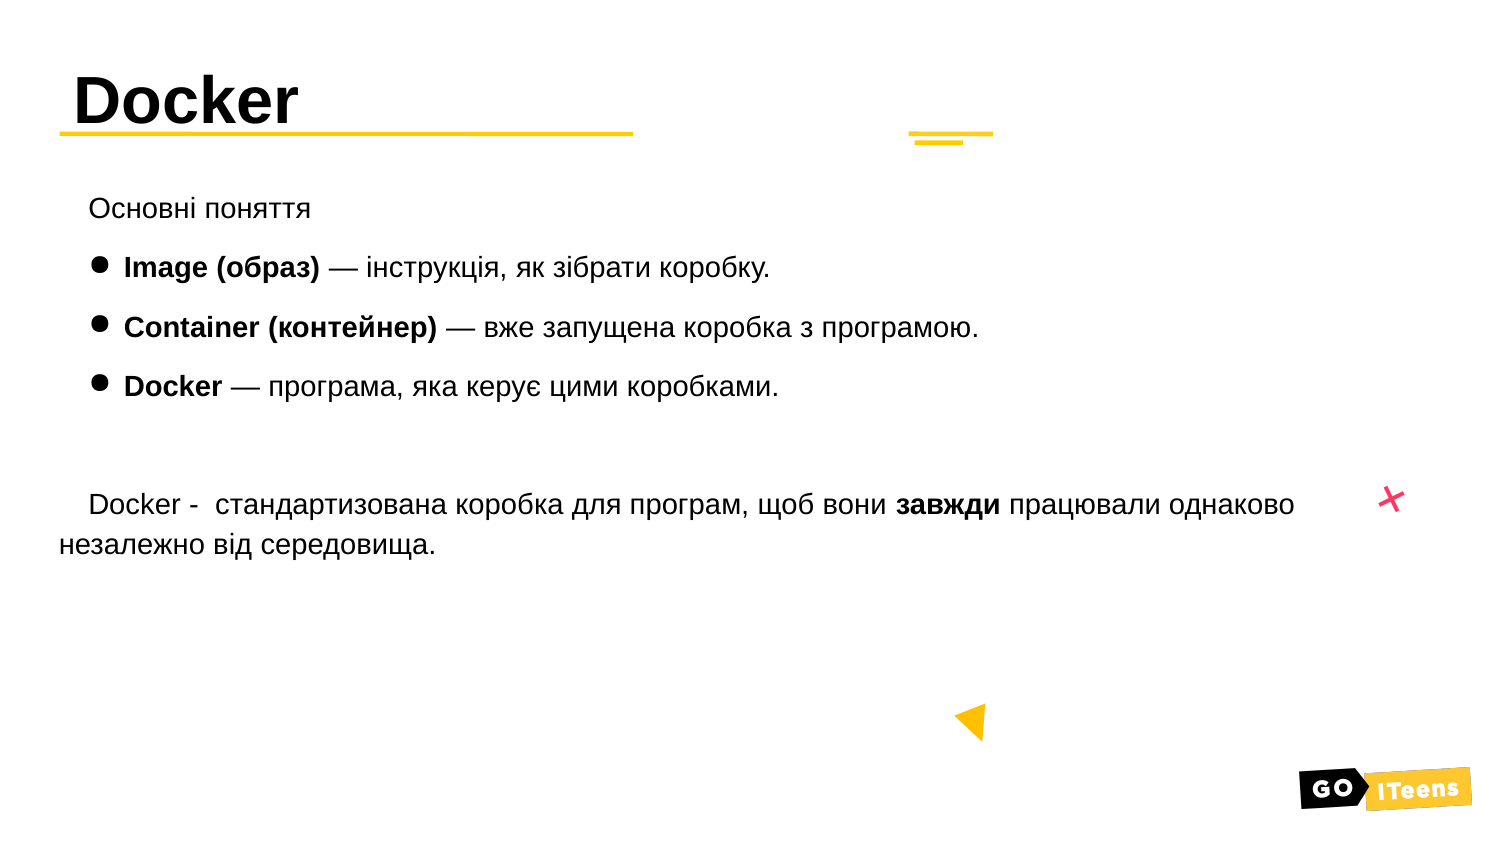

Docker
+
Основні поняття
Image (образ) — інструкція, як зібрати коробку.
Container (контейнер) — вже запущена коробка з програмою.
Docker — програма, яка керує цими коробками.
Docker - стандартизована коробка для програм, щоб вони завжди працювали однаково незалежно від середовища.